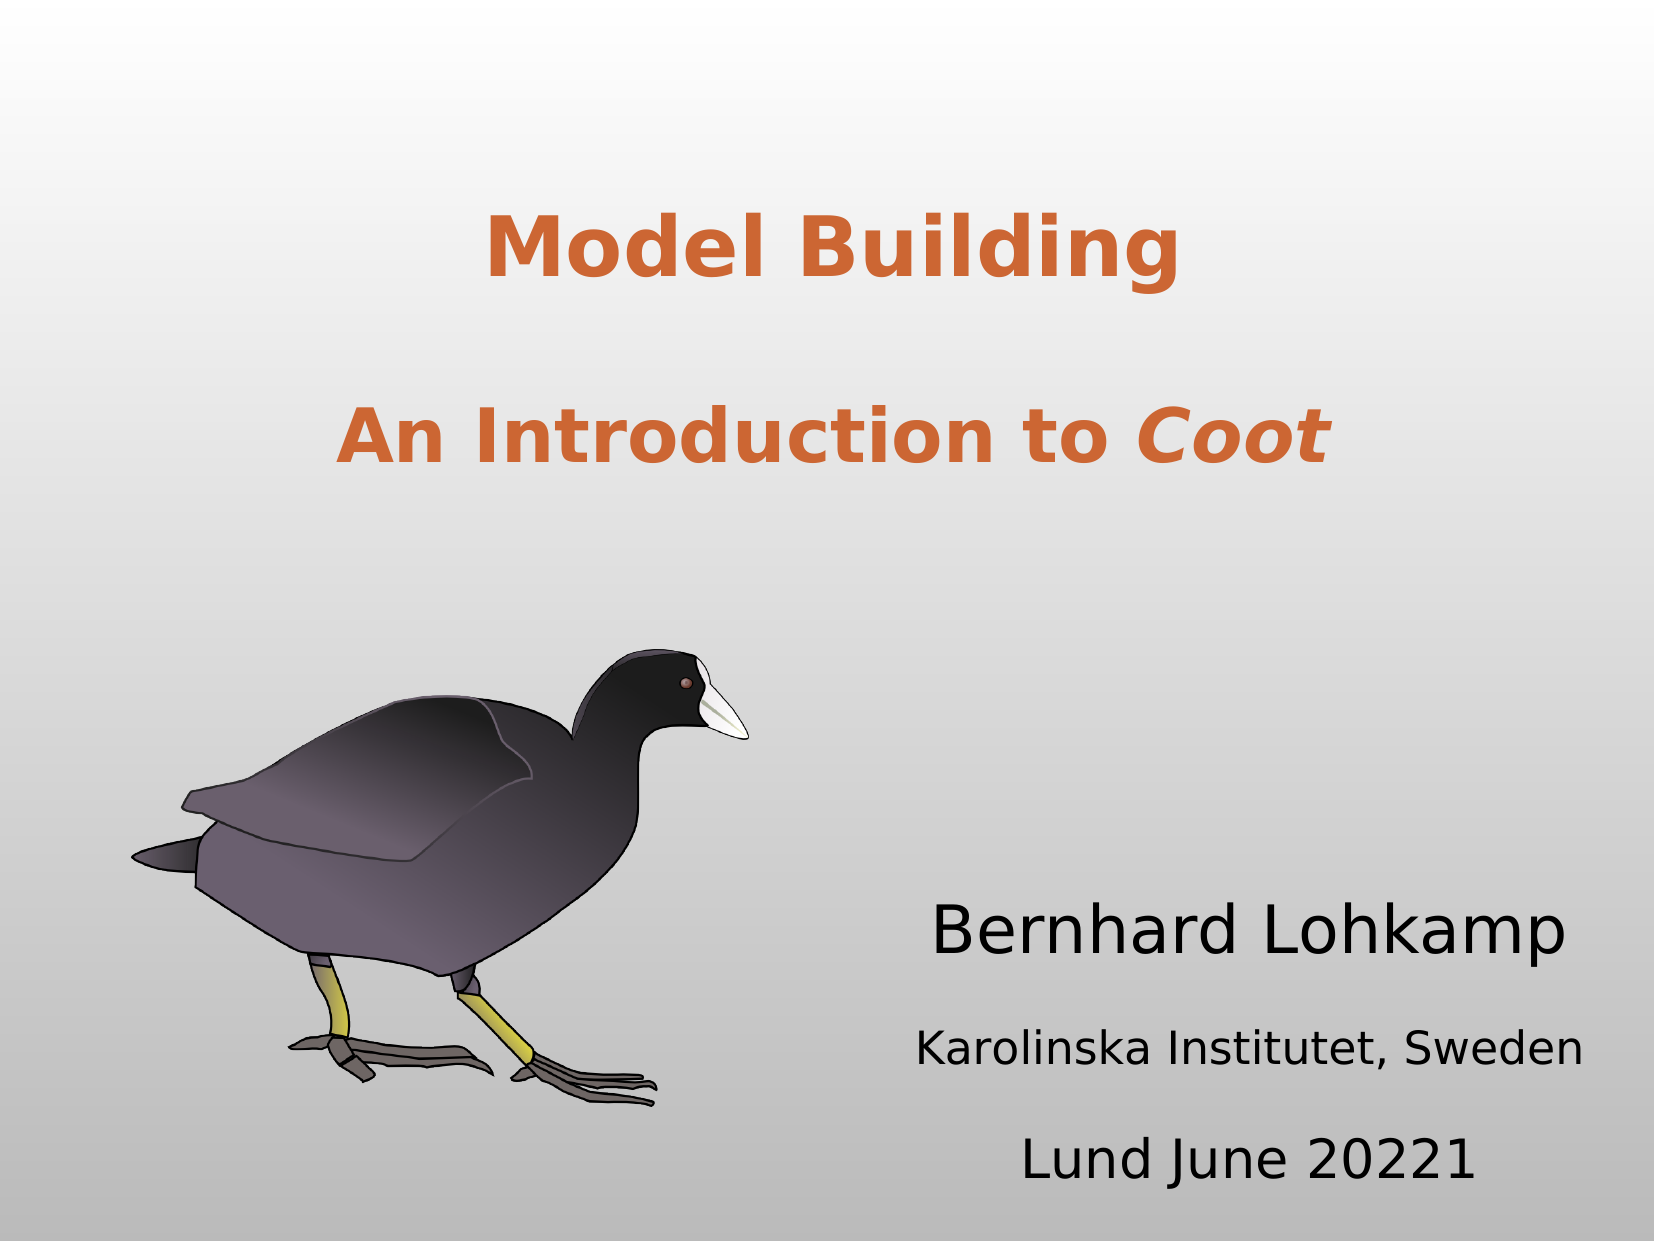

# Model Building An Introduction to Coot
Bernhard Lohkamp
Karolinska Institutet, Sweden
Lund June 20221